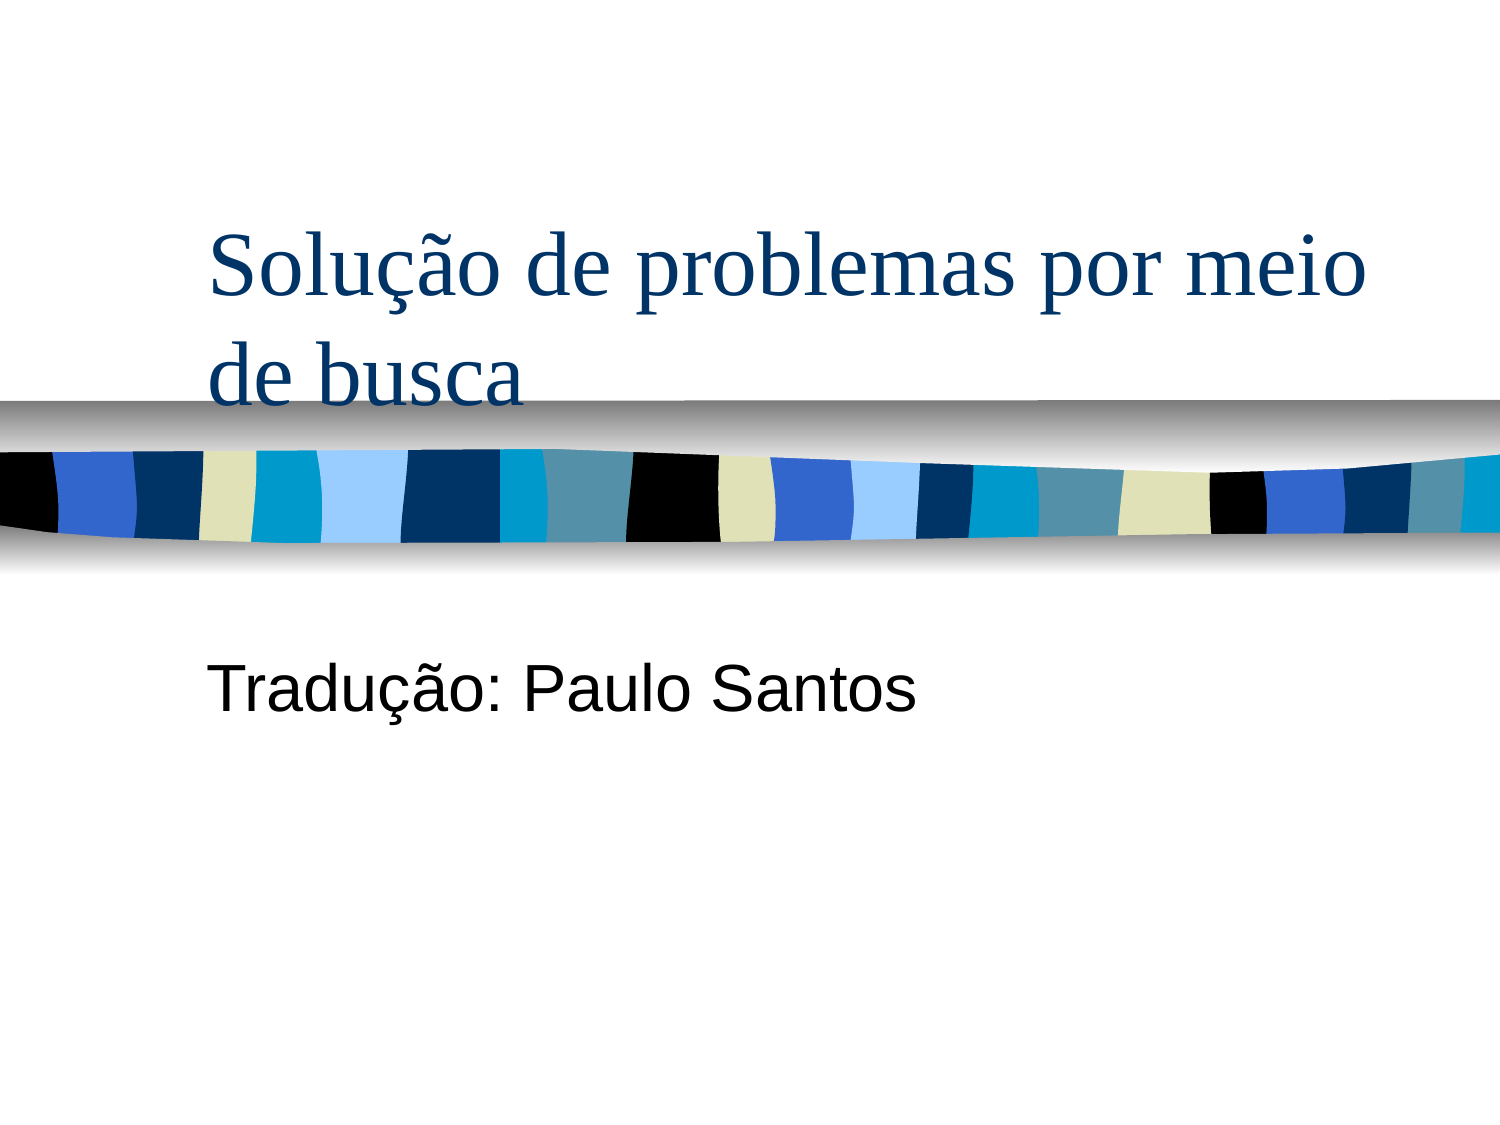

# Solução de problemas por meio de busca
Tradução: Paulo Santos